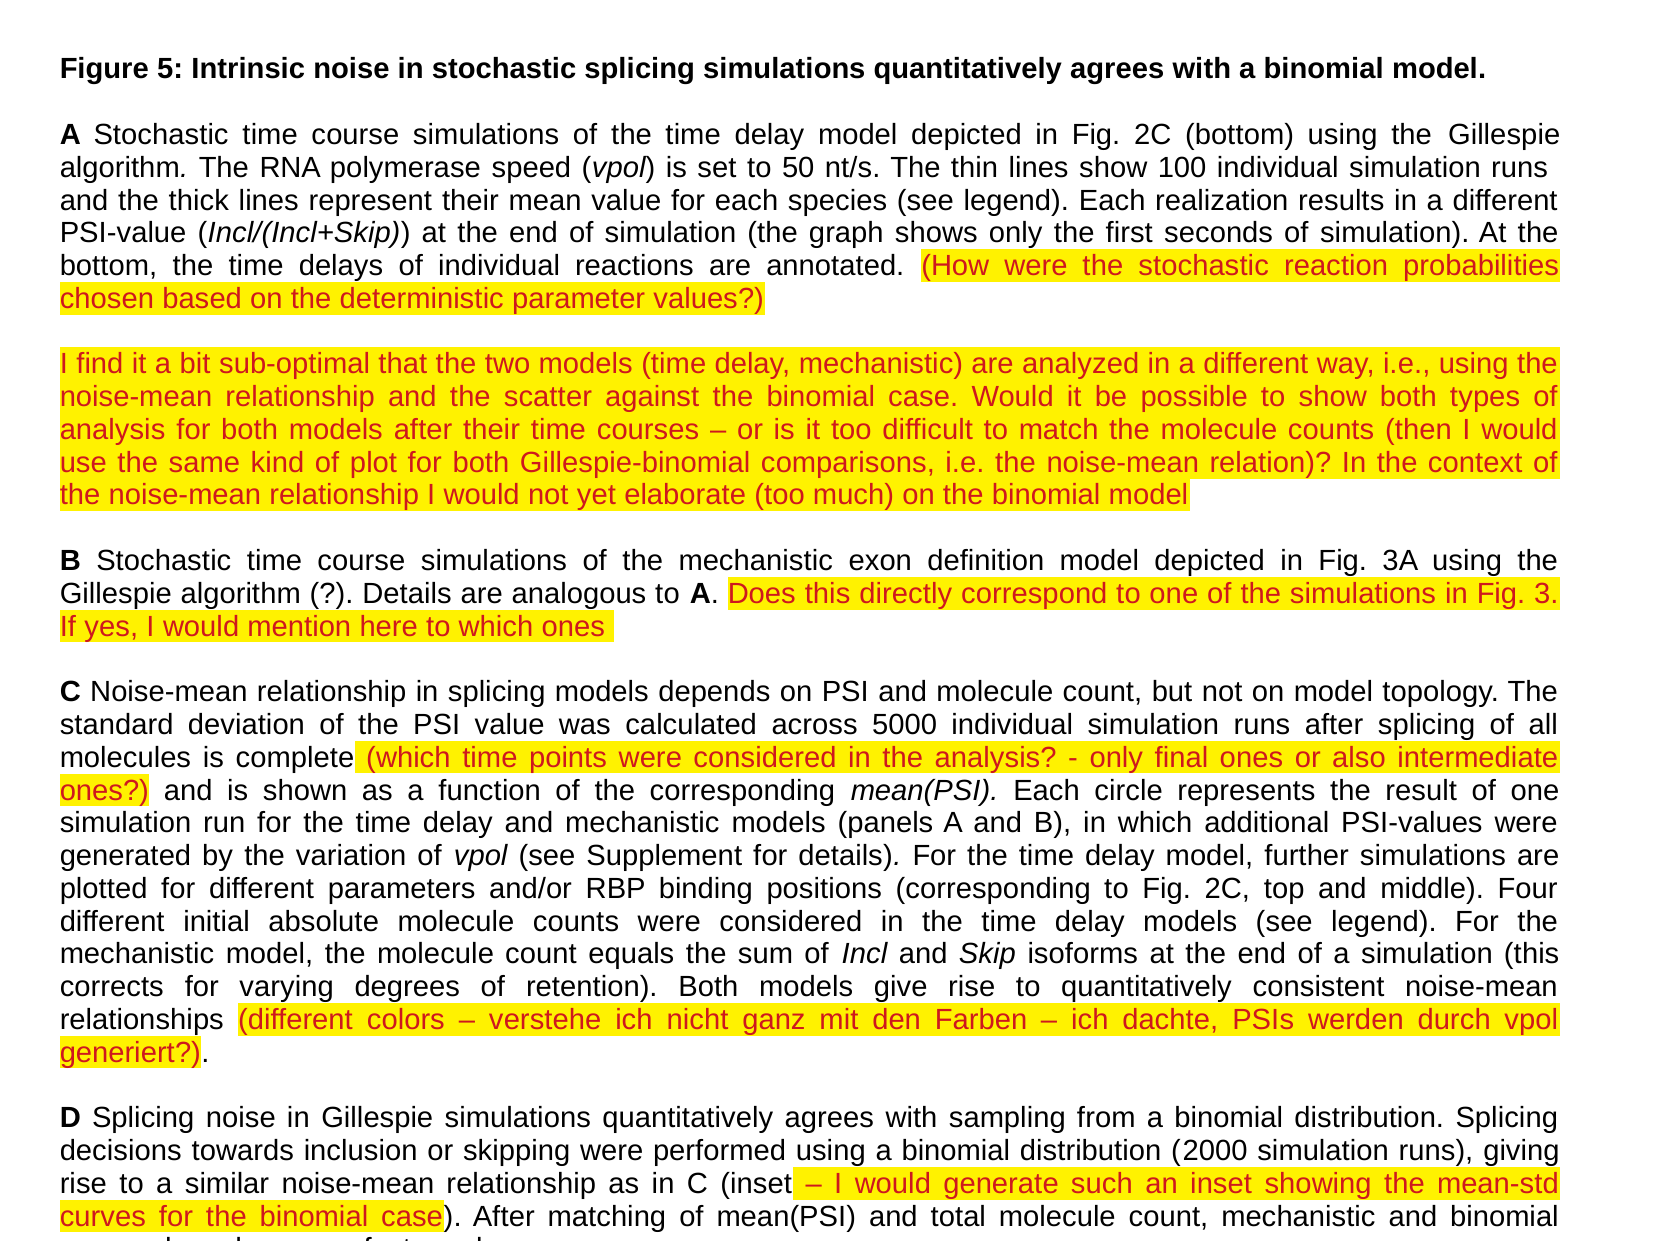

Figure 5: Intrinsic noise in stochastic splicing simulations quantitatively agrees with a binomial model.
A Stochastic time course simulations of the time delay model depicted in Fig. 2C (bottom) using the Gillespie algorithm. The RNA polymerase speed (vpol) is set to 50 nt/s. The thin lines show 100 individual simulation runs and the thick lines represent their mean value for each species (see legend). Each realization results in a different PSI-value (Incl/(Incl+Skip)) at the end of simulation (the graph shows only the first seconds of simulation). At the bottom, the time delays of individual reactions are annotated. (How were the stochastic reaction probabilities chosen based on the deterministic parameter values?)
I find it a bit sub-optimal that the two models (time delay, mechanistic) are analyzed in a different way, i.e., using the noise-mean relationship and the scatter against the binomial case. Would it be possible to show both types of analysis for both models after their time courses – or is it too difficult to match the molecule counts (then I would use the same kind of plot for both Gillespie-binomial comparisons, i.e. the noise-mean relation)? In the context of the noise-mean relationship I would not yet elaborate (too much) on the binomial model
B Stochastic time course simulations of the mechanistic exon definition model depicted in Fig. 3A using the Gillespie algorithm (?). Details are analogous to A. Does this directly correspond to one of the simulations in Fig. 3. If yes, I would mention here to which ones
C Noise-mean relationship in splicing models depends on PSI and molecule count, but not on model topology. The standard deviation of the PSI value was calculated across 5000 individual simulation runs after splicing of all molecules is complete (which time points were considered in the analysis? - only final ones or also intermediate ones?) and is shown as a function of the corresponding mean(PSI). Each circle represents the result of one simulation run for the time delay and mechanistic models (panels A and B), in which additional PSI-values were generated by the variation of vpol (see Supplement for details). For the time delay model, further simulations are plotted for different parameters and/or RBP binding positions (corresponding to Fig. 2C, top and middle). Four different initial absolute molecule counts were considered in the time delay models (see legend). For the mechanistic model, the molecule count equals the sum of Incl and Skip isoforms at the end of a simulation (this corrects for varying degrees of retention). Both models give rise to quantitatively consistent noise-mean relationships (different colors – verstehe ich nicht ganz mit den Farben – ich dachte, PSIs werden durch vpol generiert?).
D Splicing noise in Gillespie simulations quantitatively agrees with sampling from a binomial distribution. Splicing decisions towards inclusion or skipping were performed using a binomial distribution (2000 simulation runs), giving rise to a similar noise-mean relationship as in C (inset – I would generate such an inset showing the mean-std curves for the binomial case). After matching of mean(PSI) and total molecule count, mechanistic and binomial approaches show a perfect overlap.